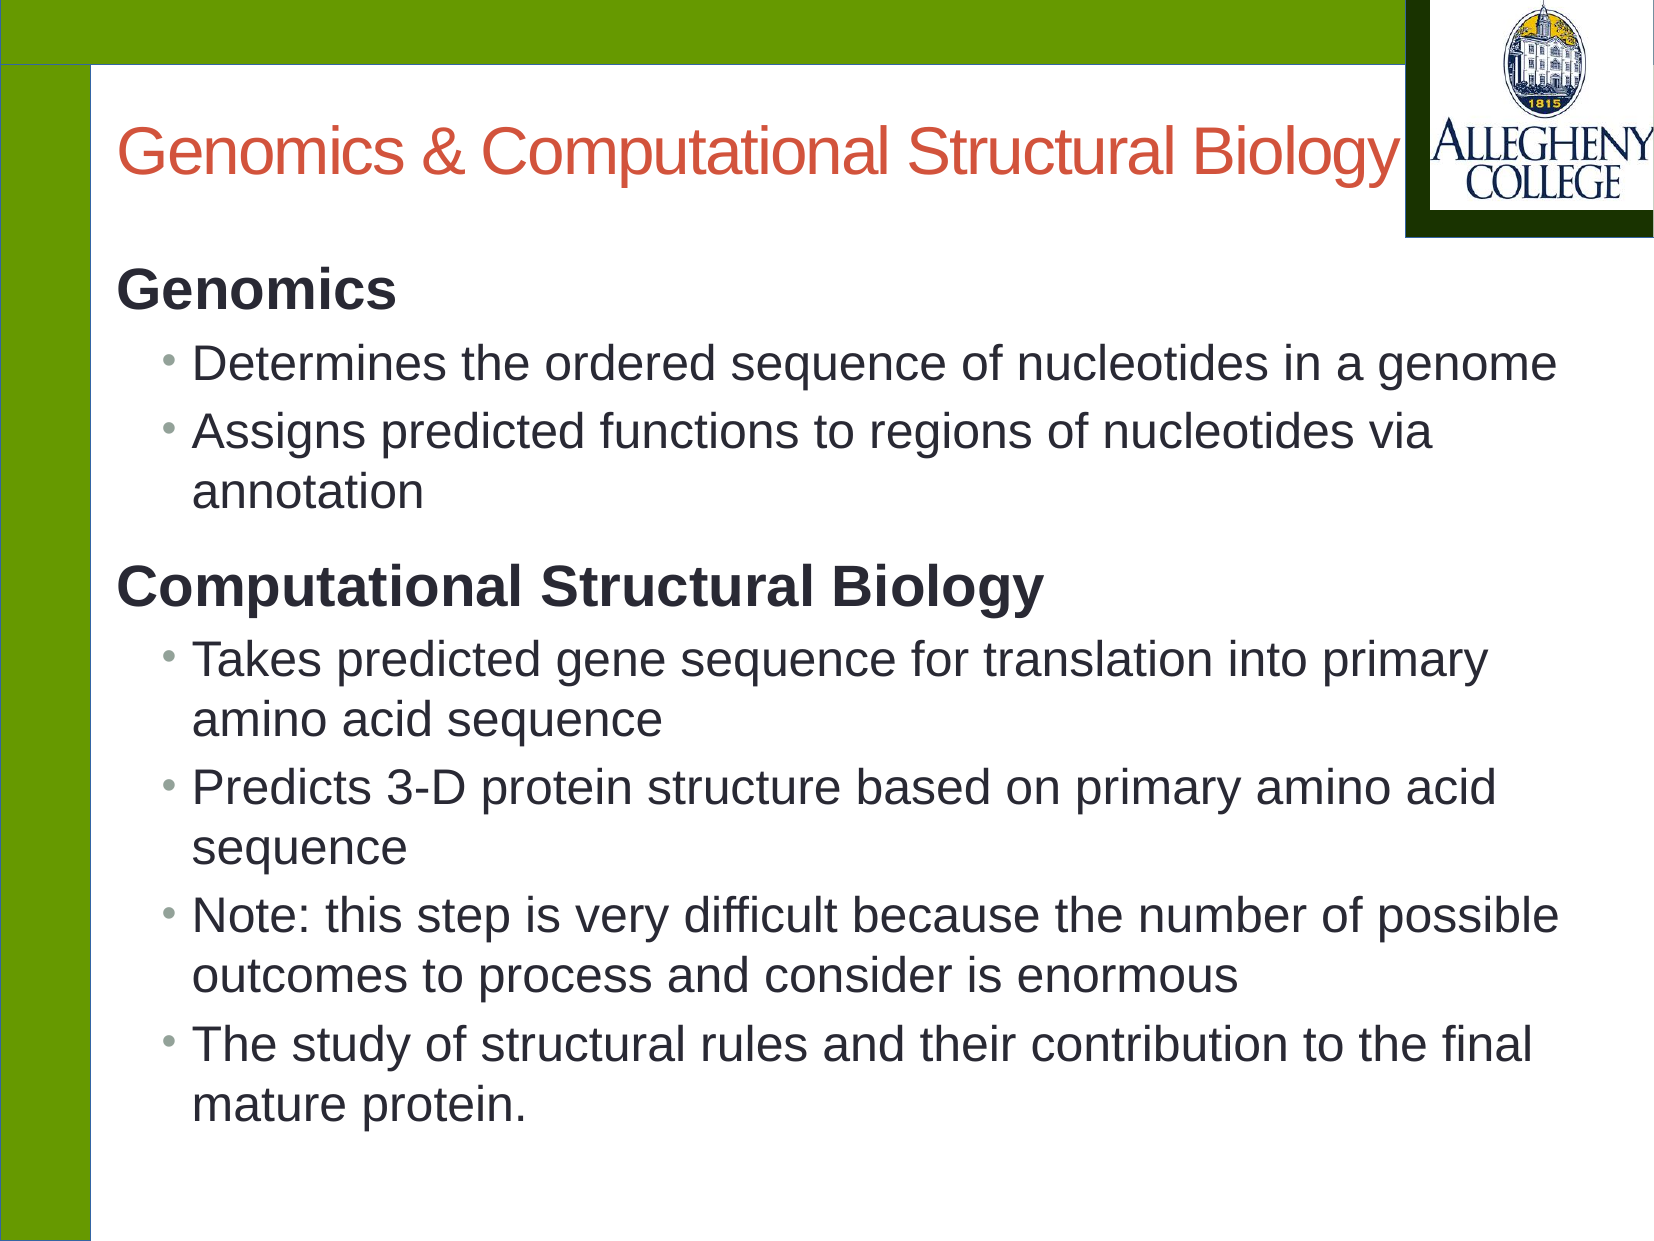

# Genomics & Computational Structural Biology
Genomics
Determines the ordered sequence of nucleotides in a genome
Assigns predicted functions to regions of nucleotides via annotation
Computational Structural Biology
Takes predicted gene sequence for translation into primary amino acid sequence
Predicts 3-D protein structure based on primary amino acid sequence
Note: this step is very difficult because the number of possible outcomes to process and consider is enormous
The study of structural rules and their contribution to the final mature protein.